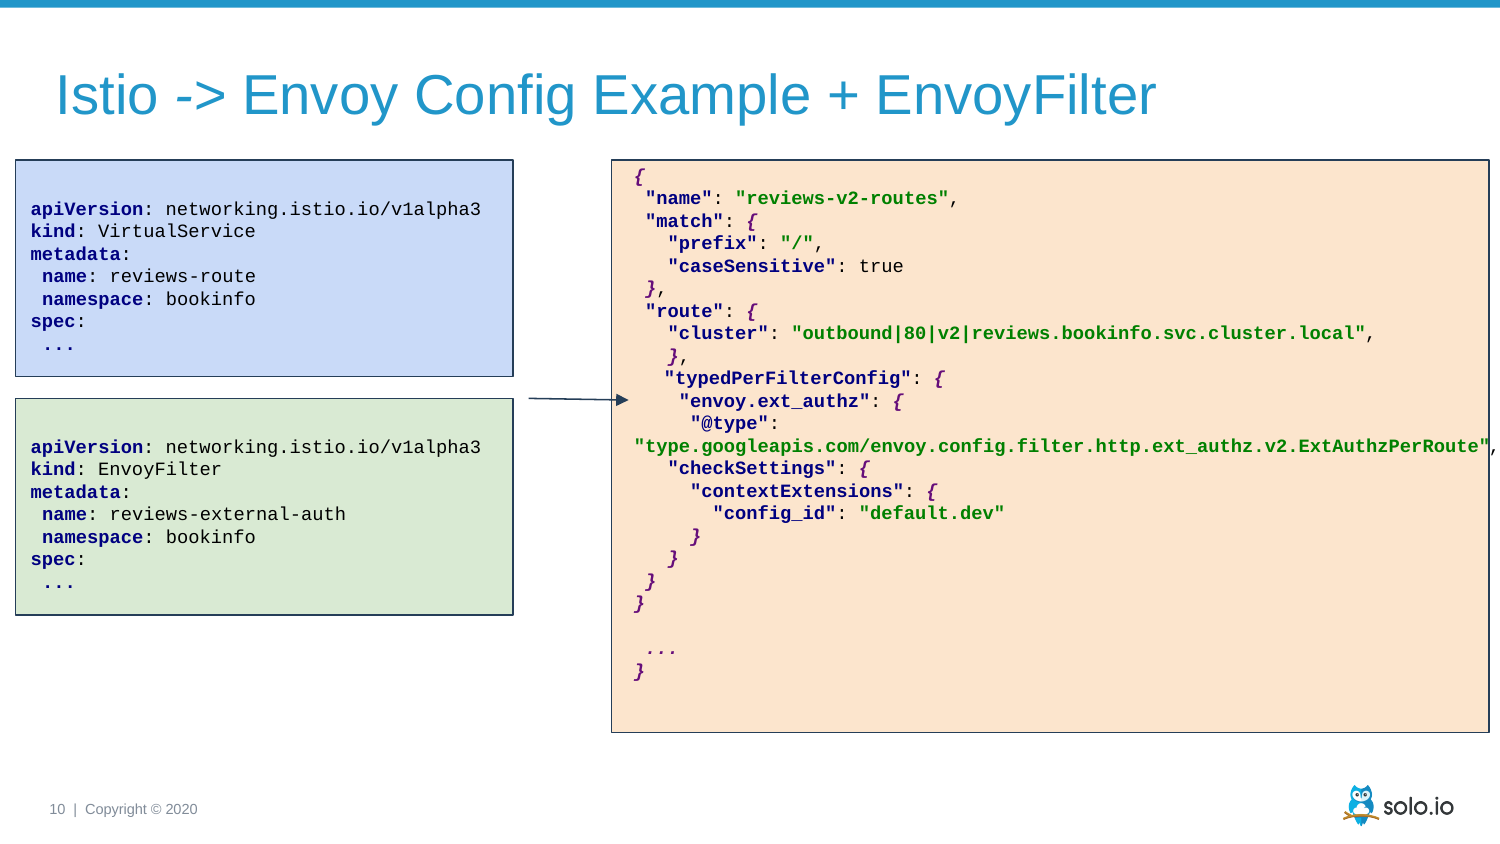

# Istio -> Envoy Config Example + EnvoyFilter
{
 "name": "reviews-v2-routes",
 "match": {
 "prefix": "/",
 "caseSensitive": true
 },
 "route": {
 "cluster": "outbound|80|v2|reviews.bookinfo.svc.cluster.local",
 },
 "typedPerFilterConfig": {
 "envoy.ext_authz": {
 "@type": "type.googleapis.com/envoy.config.filter.http.ext_authz.v2.ExtAuthzPerRoute",
 "checkSettings": {
 "contextExtensions": {
 "config_id": "default.dev"
 }
 }
 }
}
 ...
}
apiVersion: networking.istio.io/v1alpha3
kind: VirtualService
metadata:
 name: reviews-route
 namespace: bookinfo
spec:
 ...
apiVersion: networking.istio.io/v1alpha3
kind: EnvoyFilter
metadata:
 name: reviews-external-auth
 namespace: bookinfo
spec:
 ...